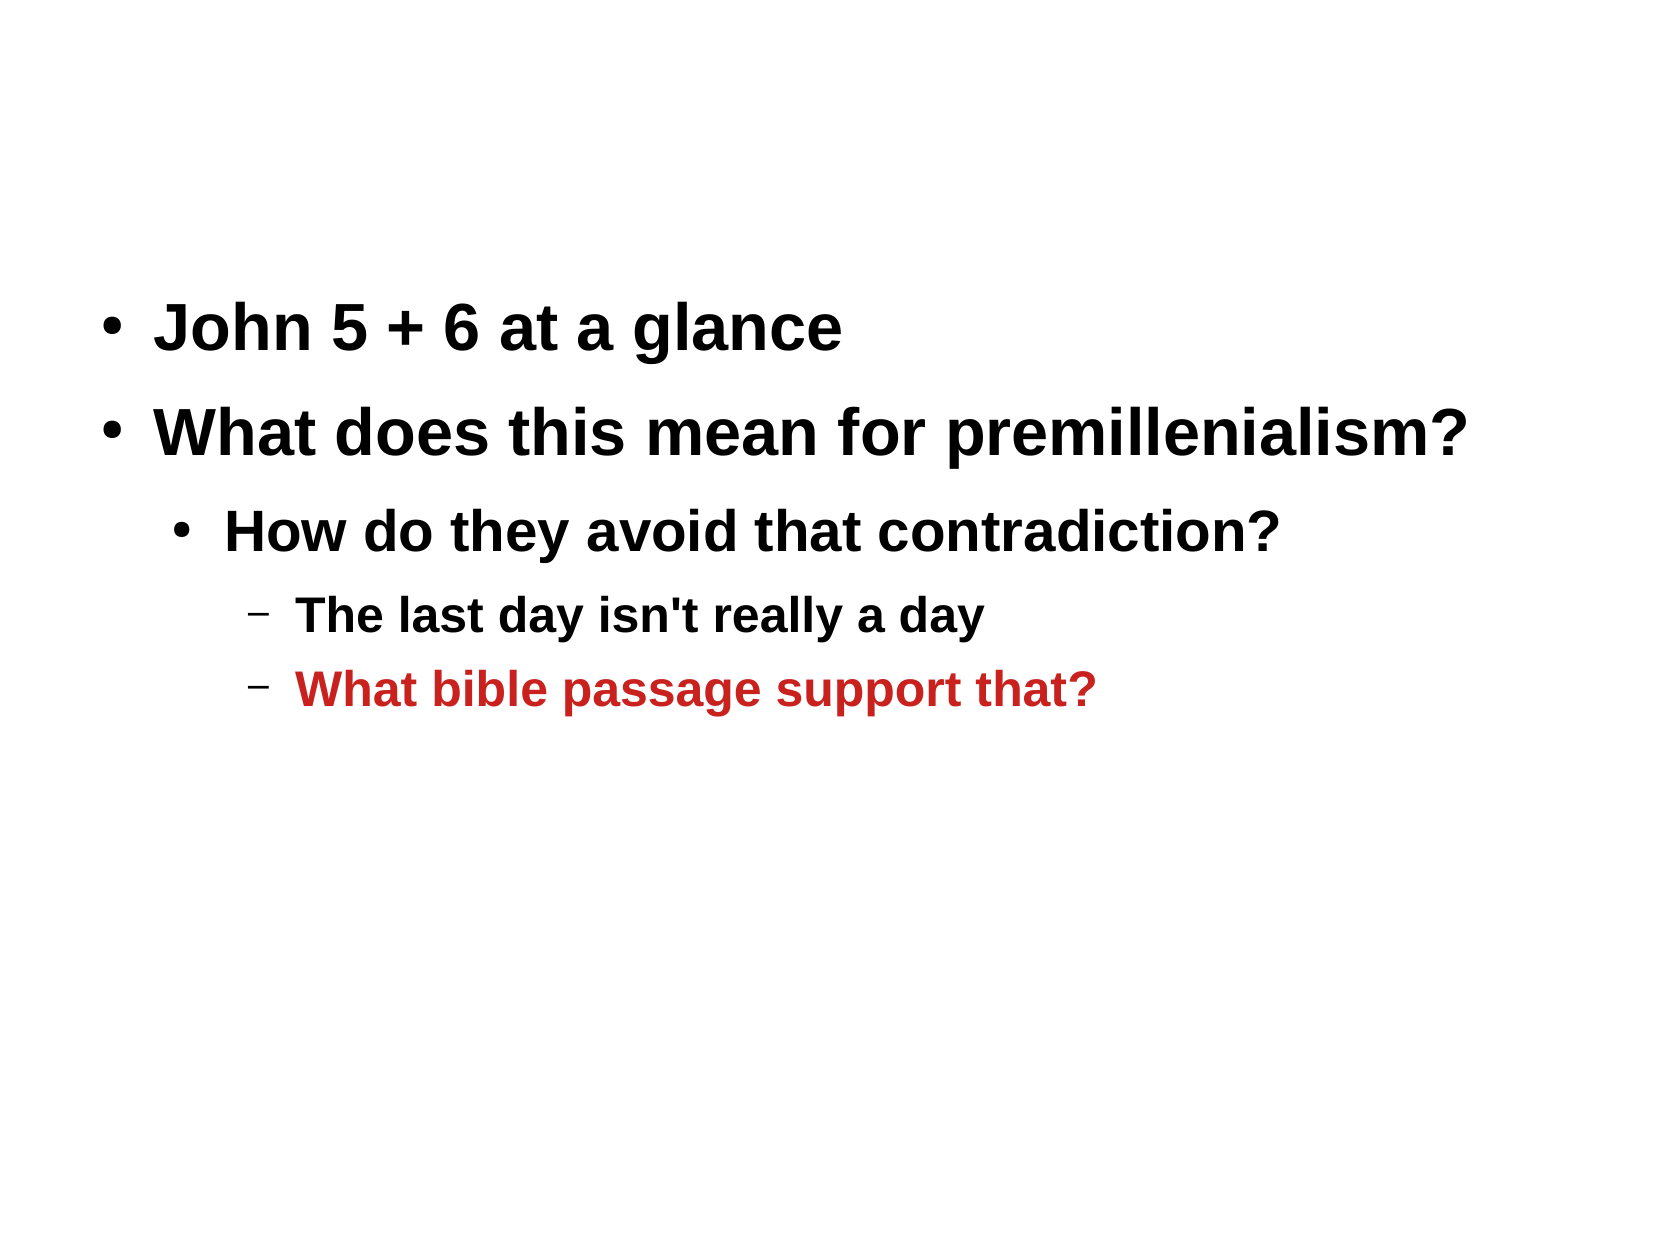

#
John 5 + 6 at a glance
What does this mean for premillenialism?
How do they avoid that contradiction?
The last day isn't really a day
What bible passage support that?